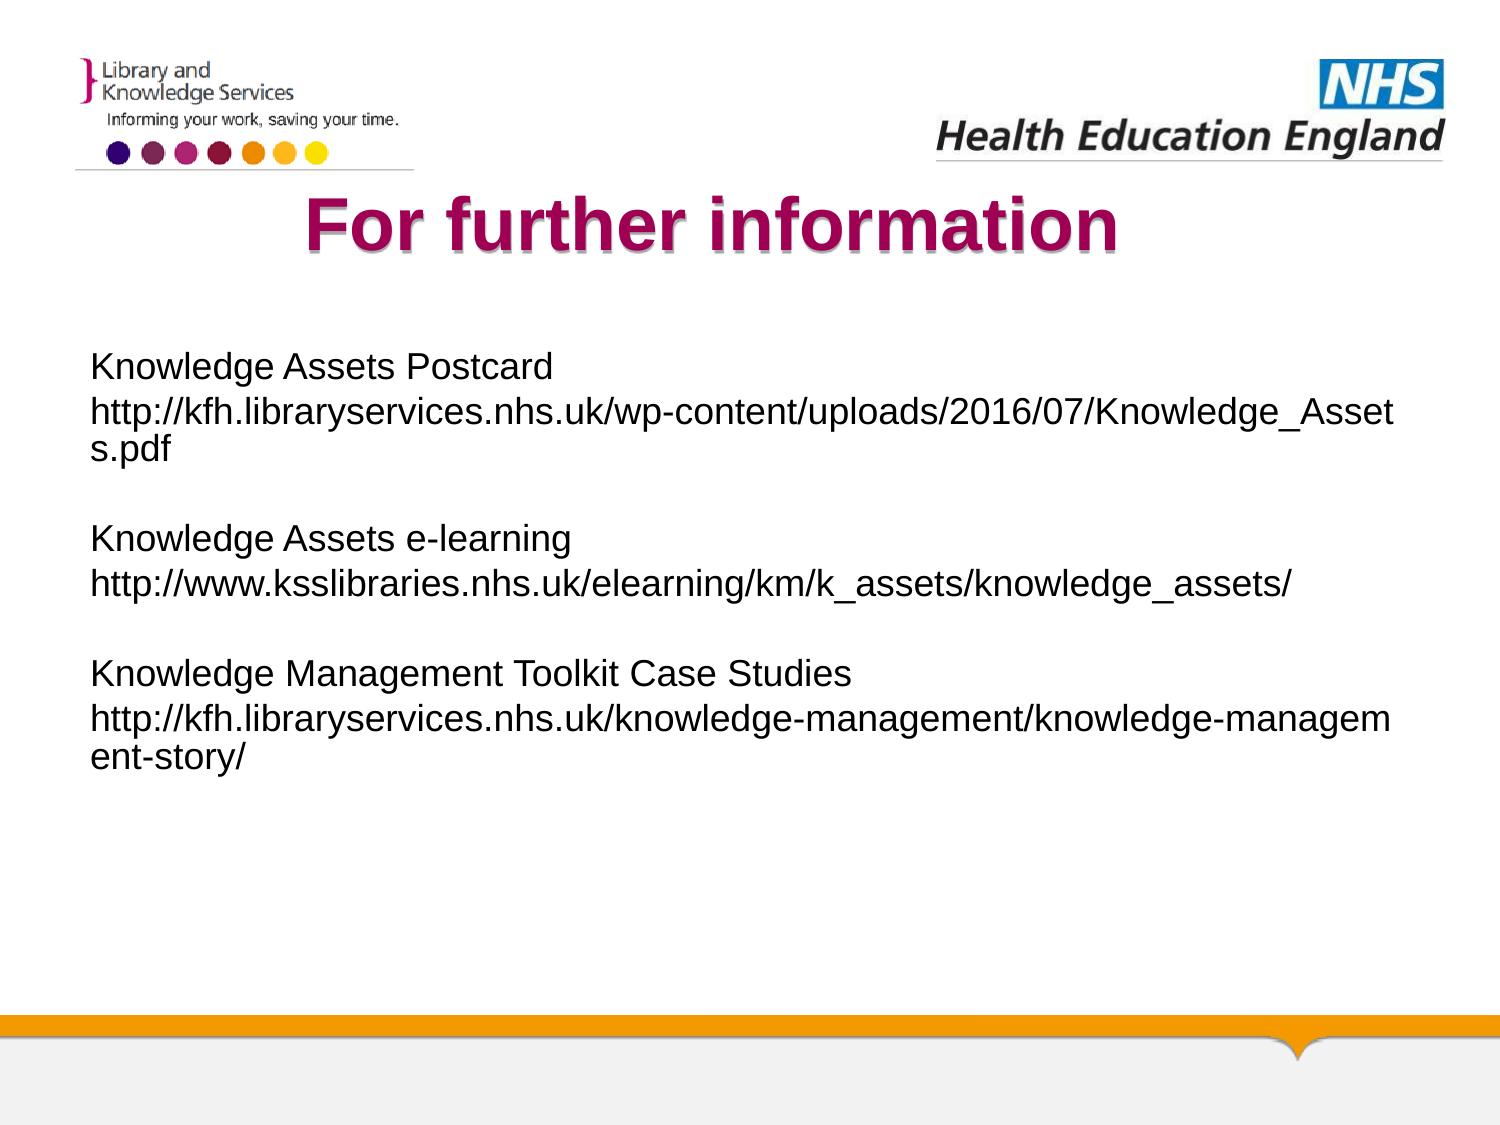

# For further information
Knowledge Assets Postcard
http://kfh.libraryservices.nhs.uk/wp-content/uploads/2016/07/Knowledge_Assets.pdf
Knowledge Assets e-learning
http://www.ksslibraries.nhs.uk/elearning/km/k_assets/knowledge_assets/
Knowledge Management Toolkit Case Studies
http://kfh.libraryservices.nhs.uk/knowledge-management/knowledge-management-story/